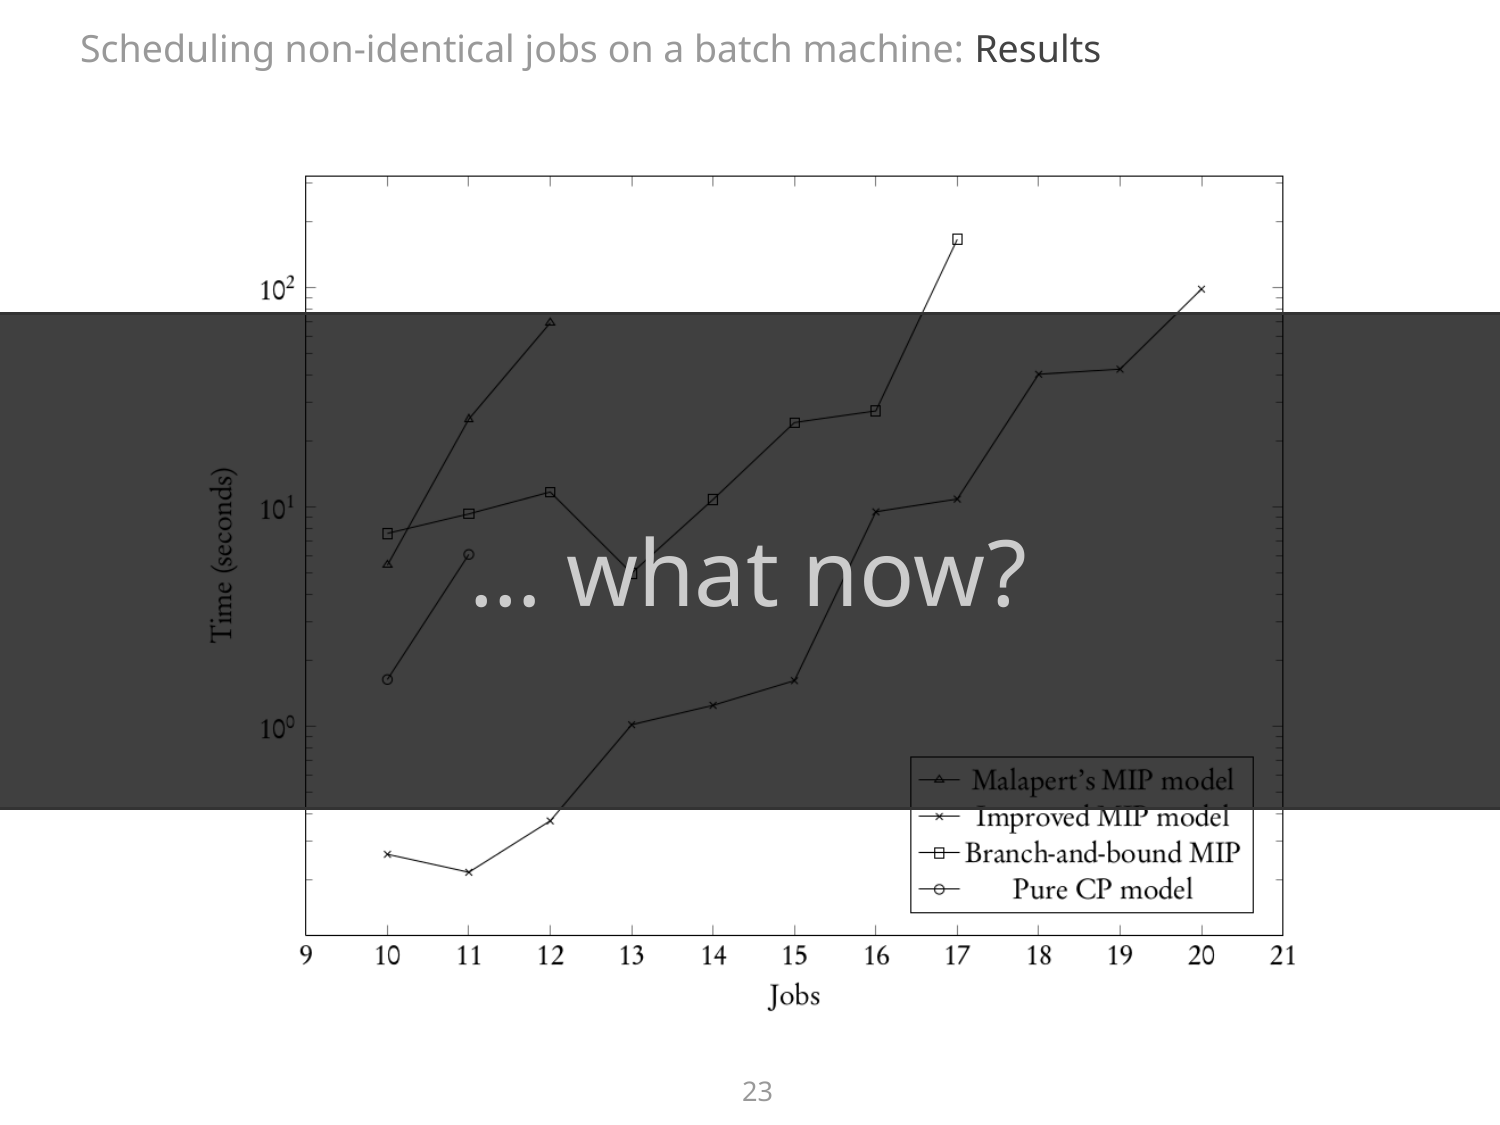

# Scheduling non-identical jobs on a batch machine: Results
… what now?